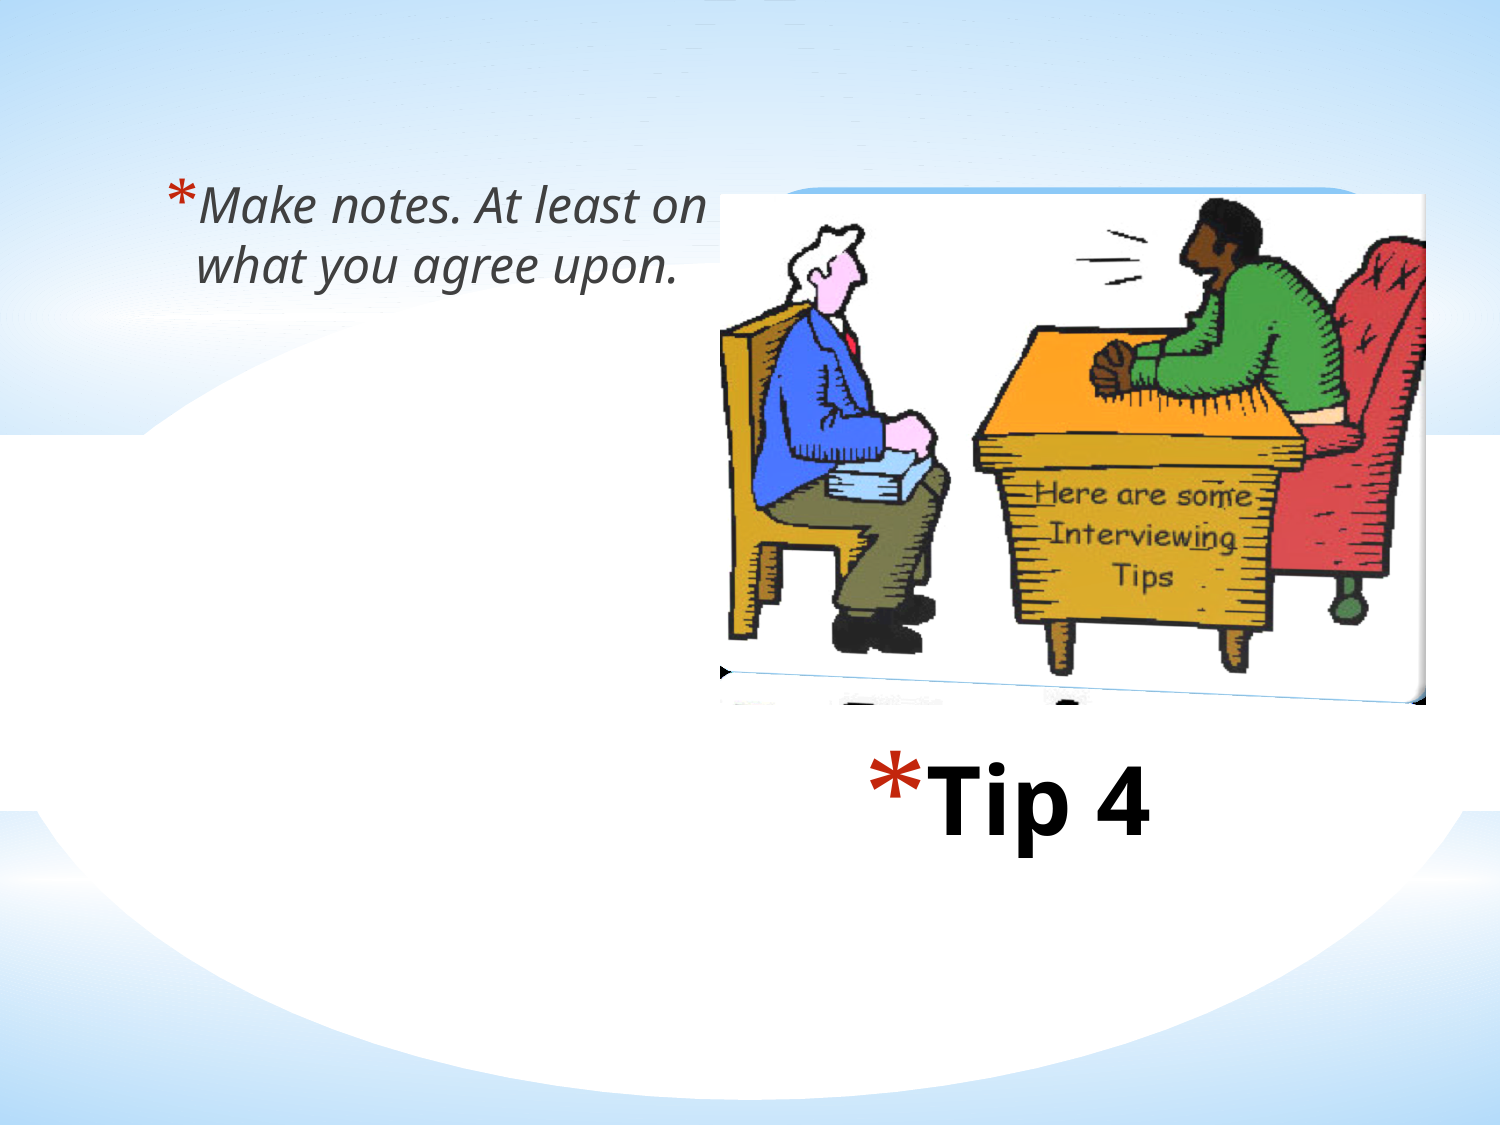

# Make notes. At least on what you agree upon.
Tip 4